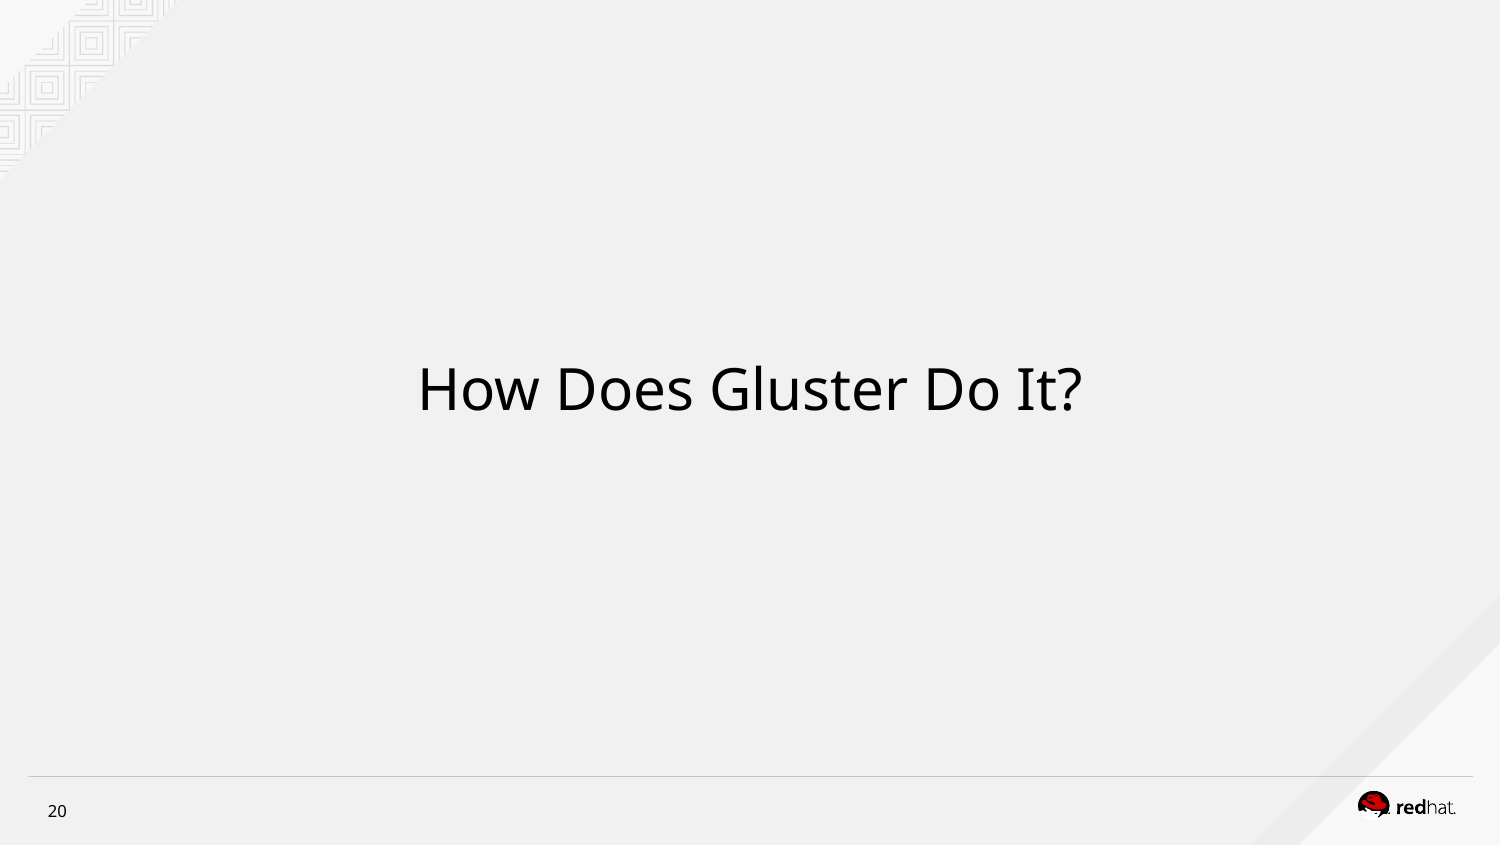

# How Does Gluster Do It?
20